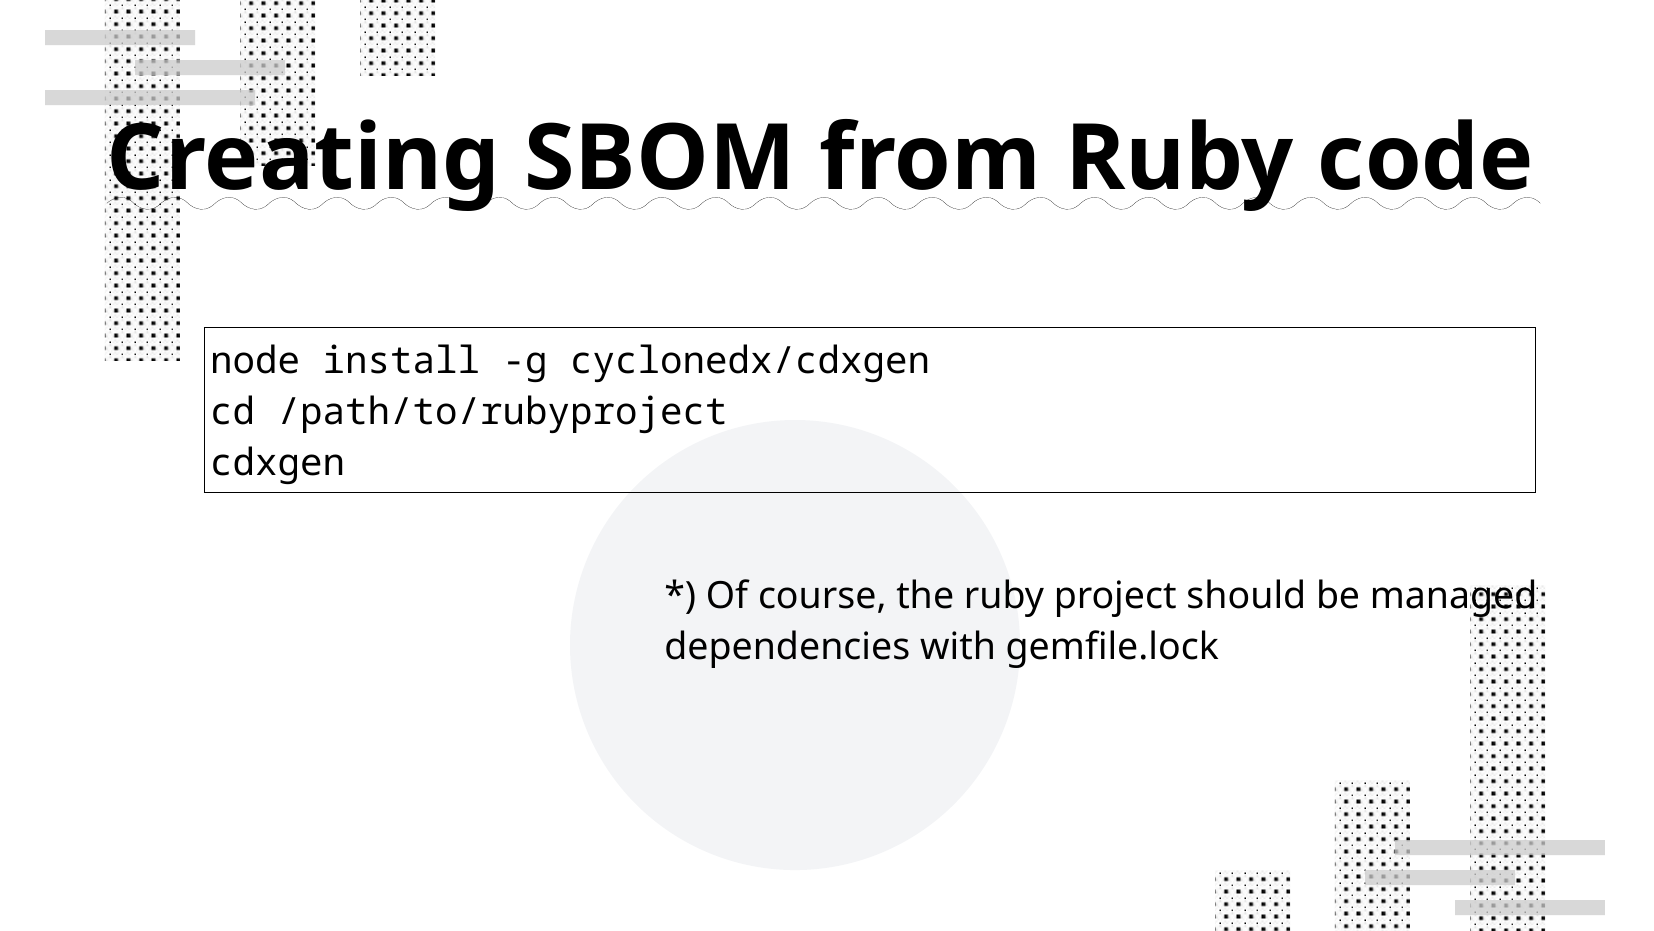

# Creating SBOM from Ruby code
| node install -g cyclonedx/cdxgen cd /path/to/rubyproject cdxgen |
| --- |
*) Of course, the ruby project should be managed dependencies with gemfile.lock